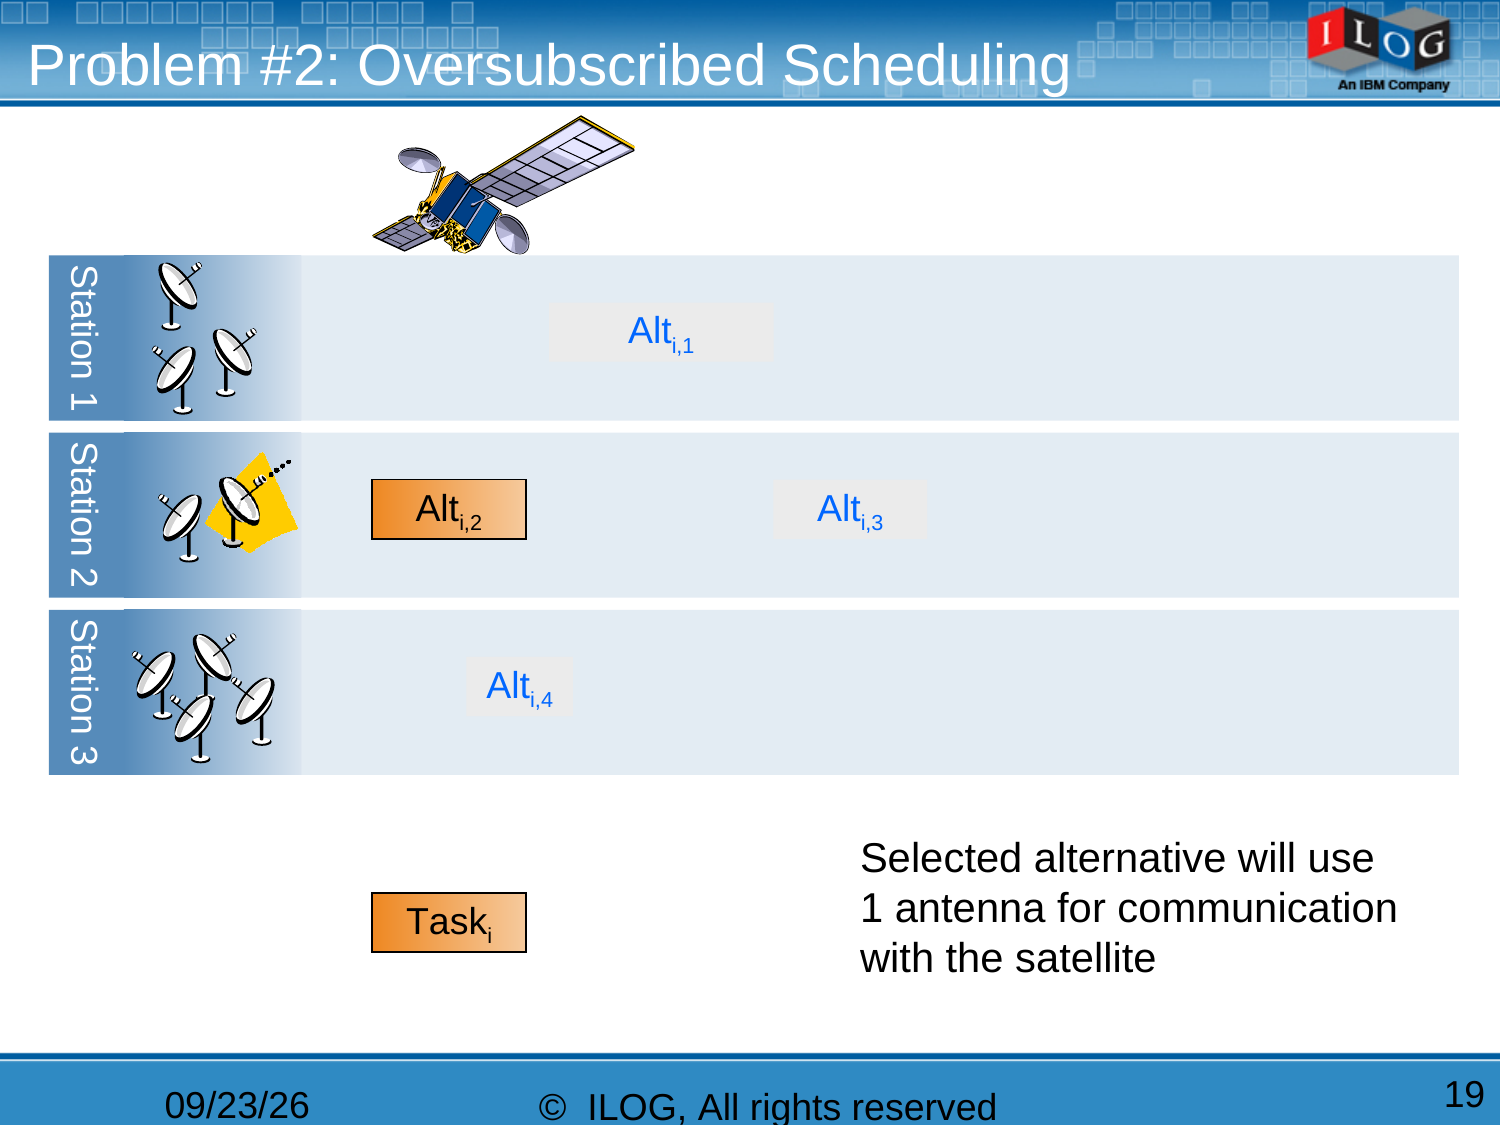

# Problem #2: Oversubscribed Scheduling
Station 1
Station 2
Station 3
Alti,1
Alti,2
Alti,3
Alti,4
Selected alternative will use
1 antenna for communication
with the satellite
Taski
19
© ILOG, All rights reserved